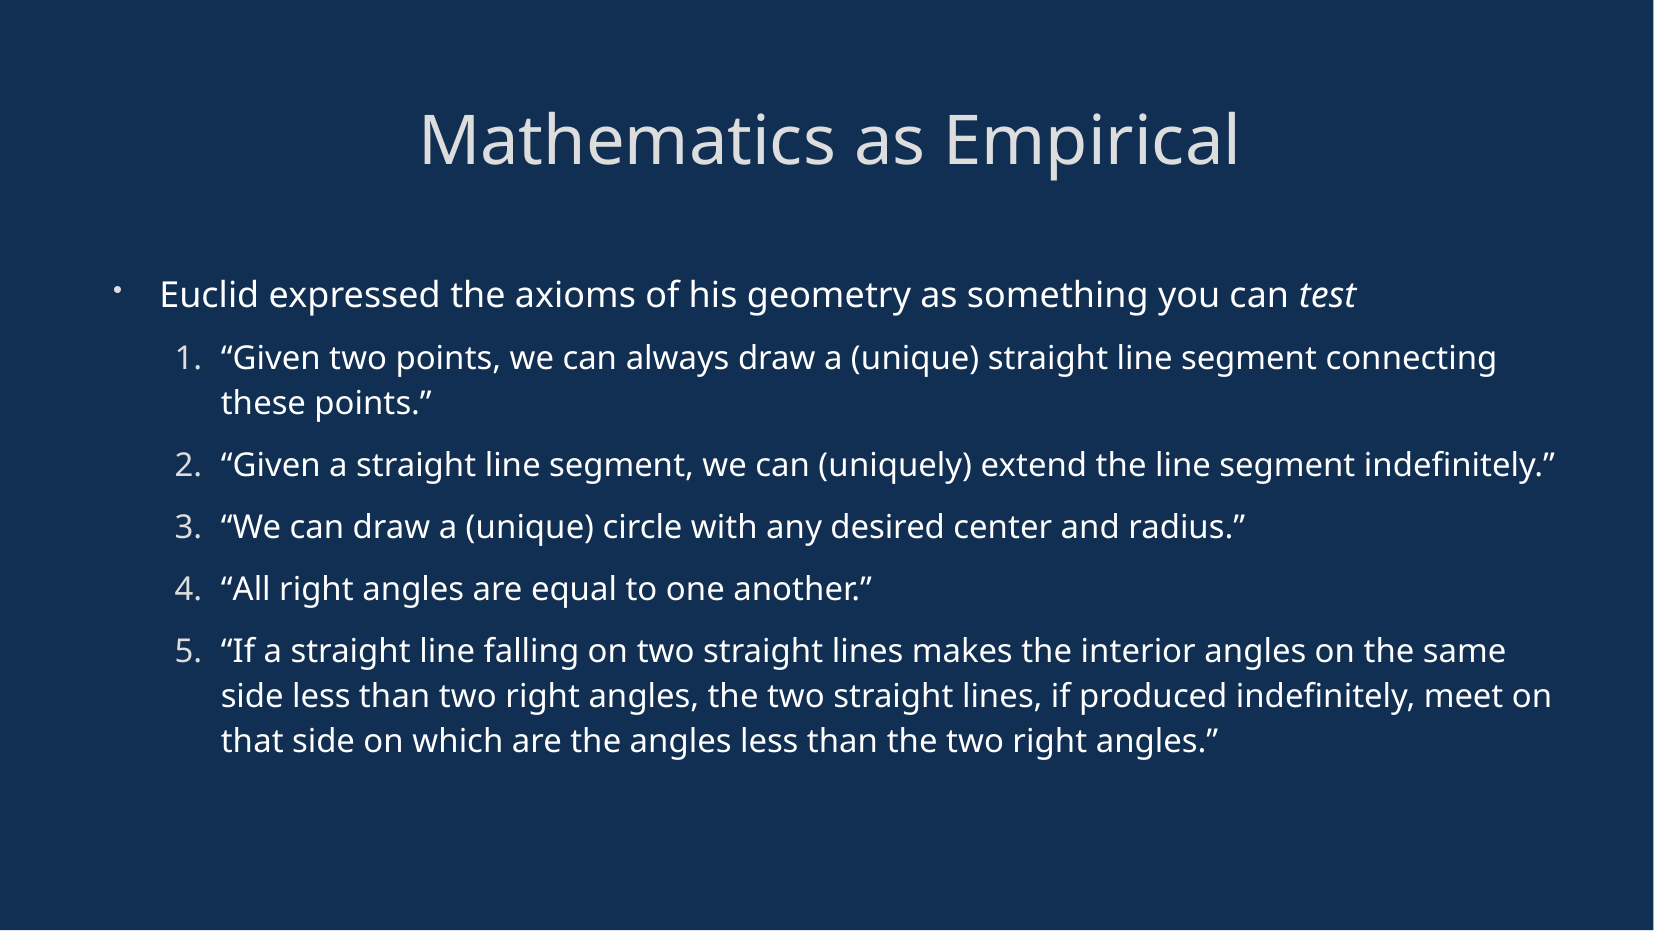

# Mathematics as Empirical
Euclid expressed the axioms of his geometry as something you can test
“Given two points, we can always draw a (unique) straight line segment connecting these points.”
“Given a straight line segment, we can (uniquely) extend the line segment indefinitely.”
“We can draw a (unique) circle with any desired center and radius.”
“All right angles are equal to one another.”
“If a straight line falling on two straight lines makes the interior angles on the same side less than two right angles, the two straight lines, if produced indefinitely, meet on that side on which are the angles less than the two right angles.”